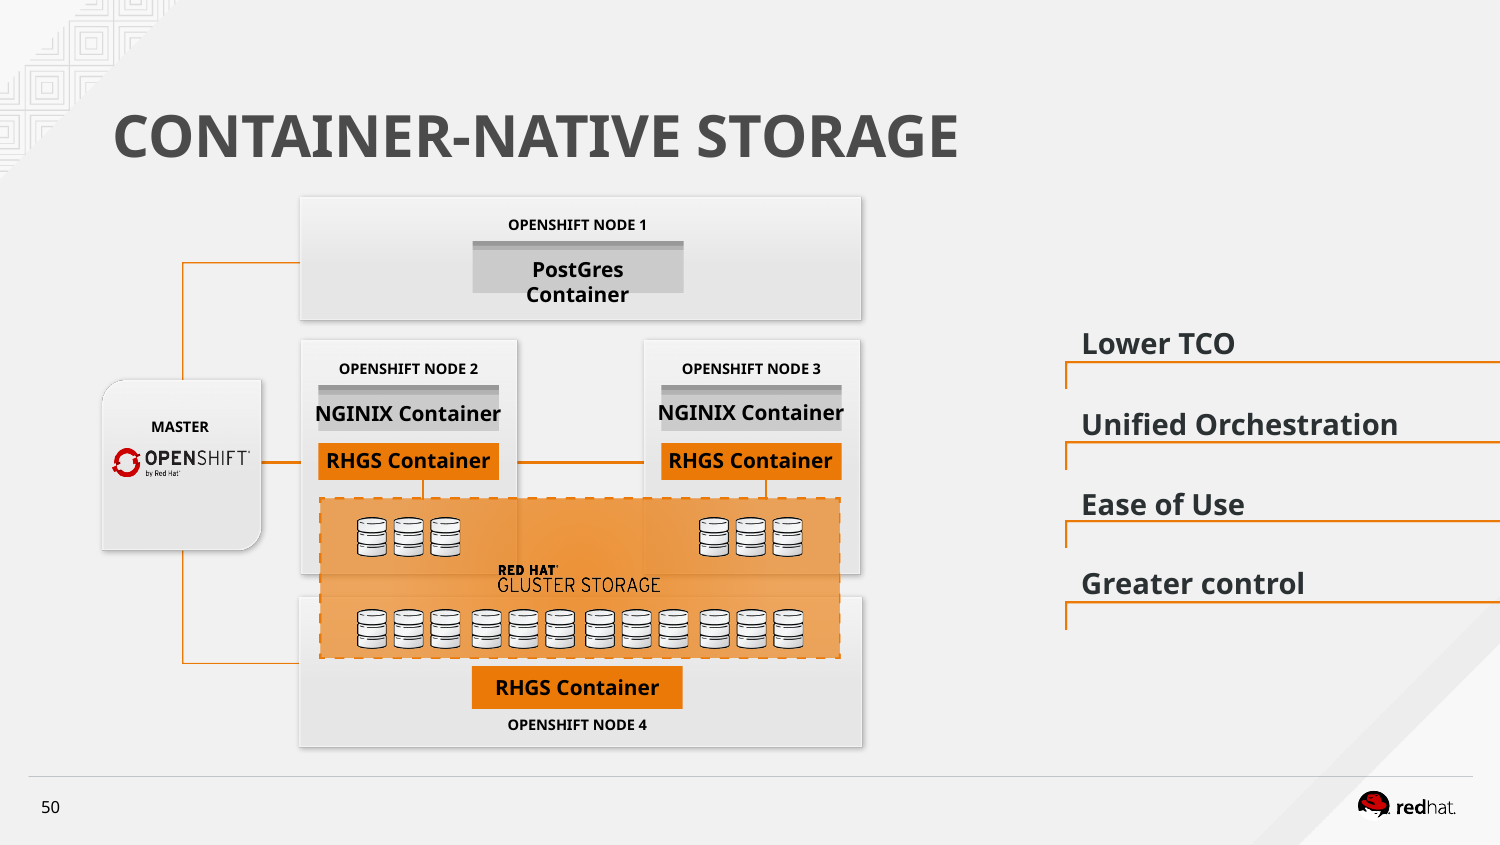

# CONTAINER-NATIVE STORAGE
OPENSHIFT NODE 1
PostGres Container
Lower TCO
OPENSHIFT NODE 2
OPENSHIFT NODE 3
NGINIX Container
NGINIX Container
Unified Orchestration
MASTER
RHGS Container
RHGS Container
Ease of Use
Greater control
RHGS Container
OPENSHIFT NODE 4